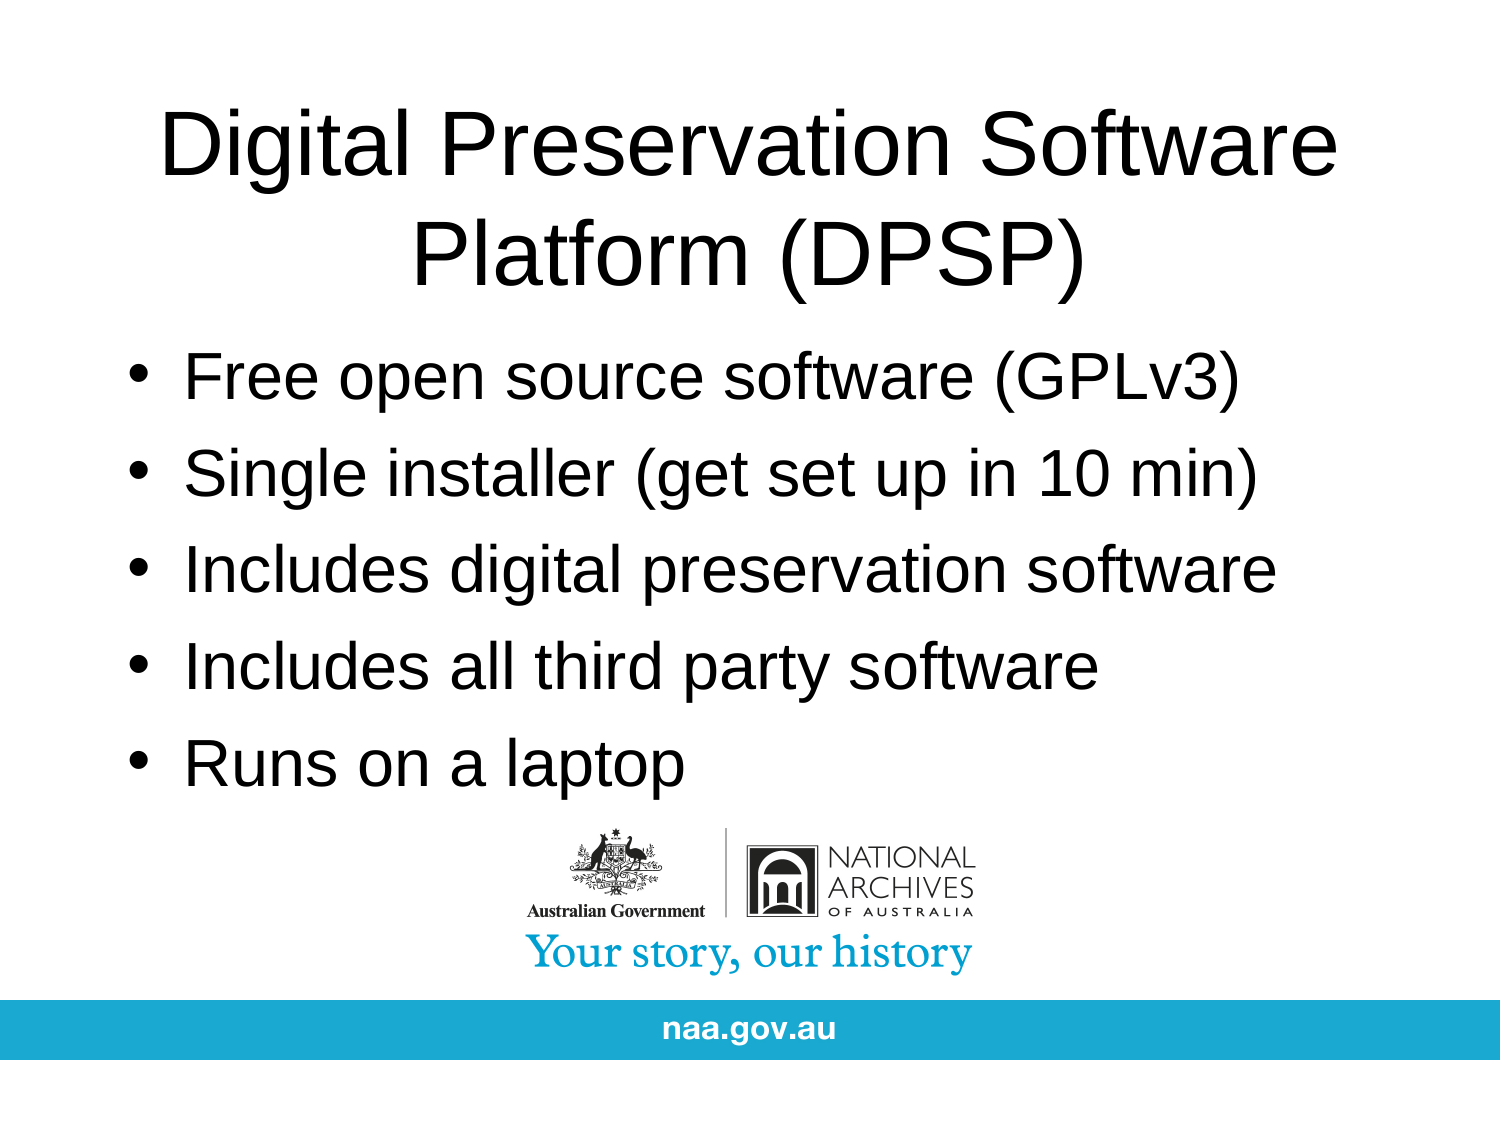

# Digital Preservation Software Platform (DPSP)
Free open source software (GPLv3)
Single installer (get set up in 10 min)
Includes digital preservation software
Includes all third party software
Runs on a laptop